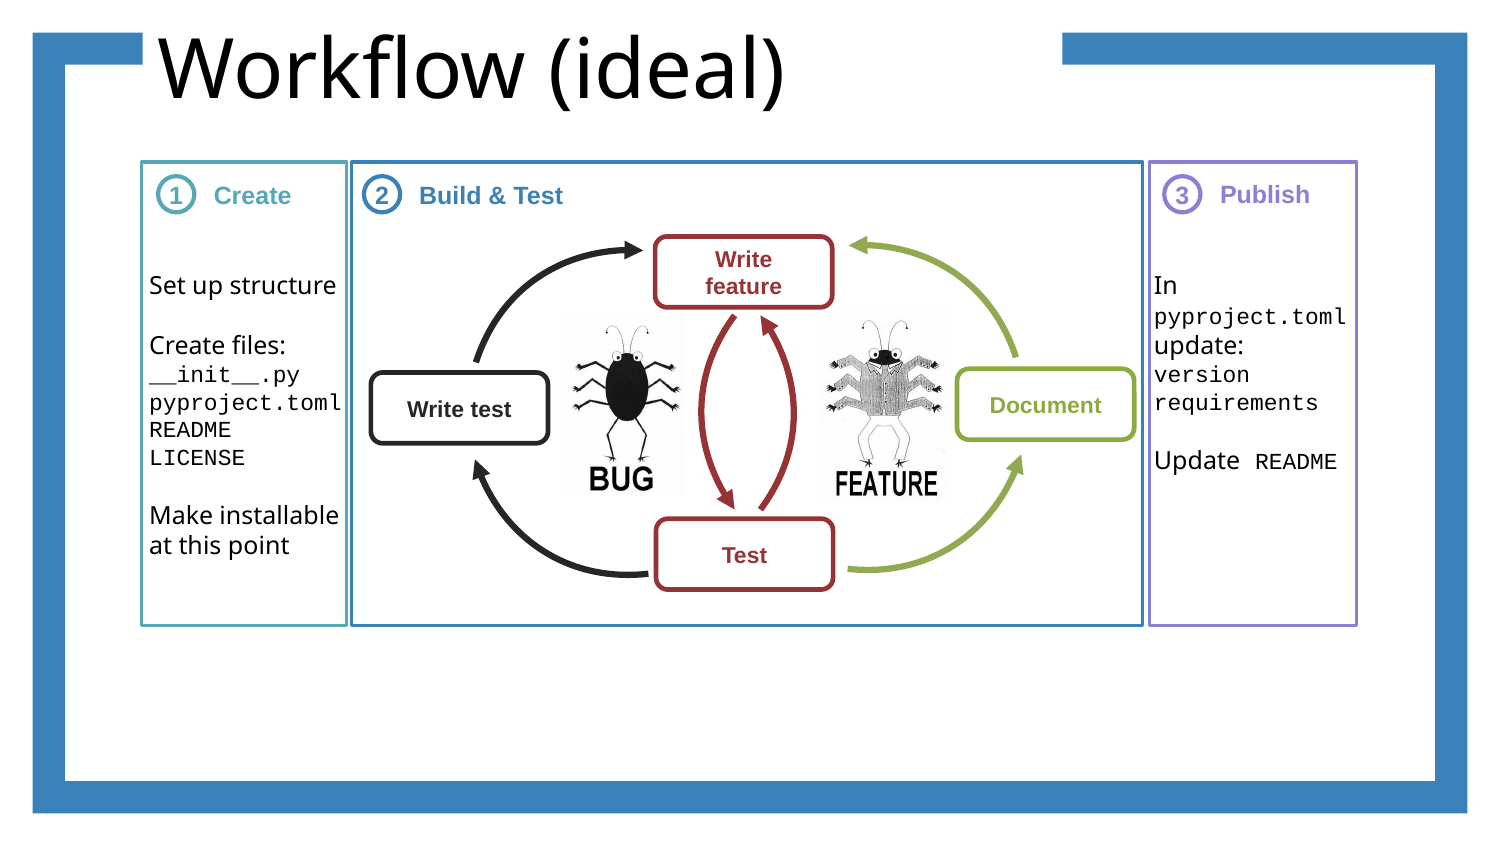

# Workflow (ideal)
Publish
Create
Build & Test
1
2
3
Write feature
Set up structure
Create files: __init__.py pyproject.toml
README
LICENSE
Make installable at this point
In pyproject.toml update:
version
requirements
Update README
Document
Write test
Test